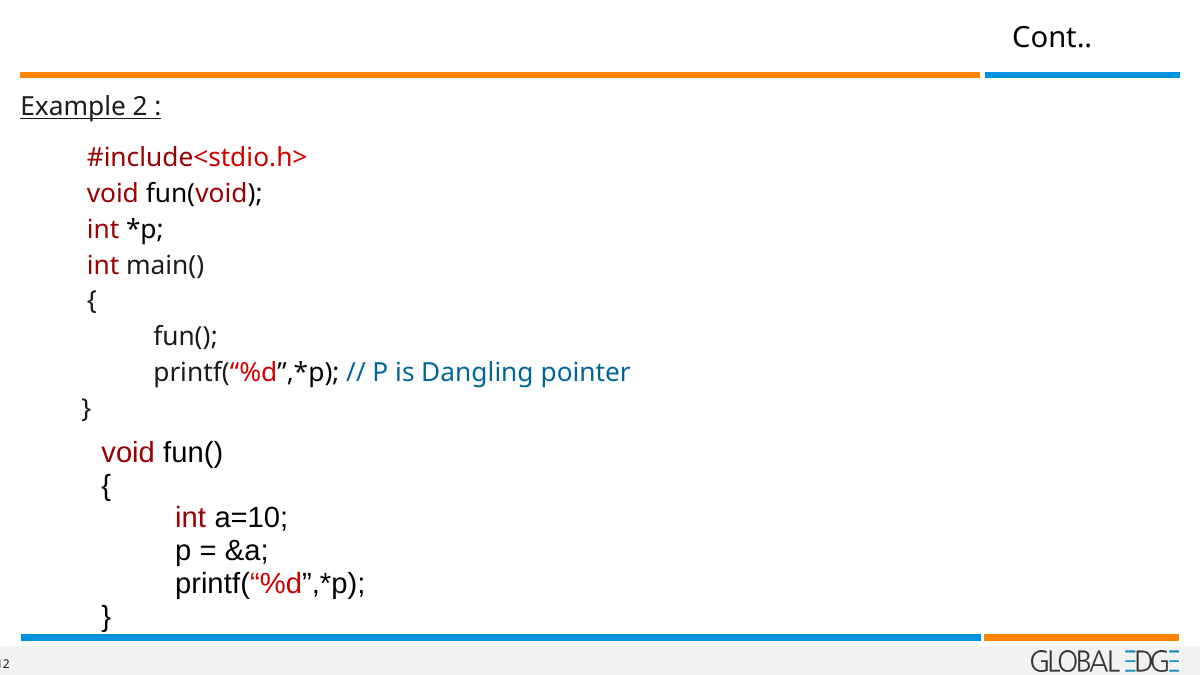

# Cont..
Example 2 :
 	#include<stdio.h>
 	void fun(void);
 	int *p;
 	int main()
 	{
 		fun();
 	 	printf(“%d”,*p); // P is Dangling pointer
 }
void fun()
{
 	int a=10;
 	p = &a;
 	printf(“%d”,*p);
}